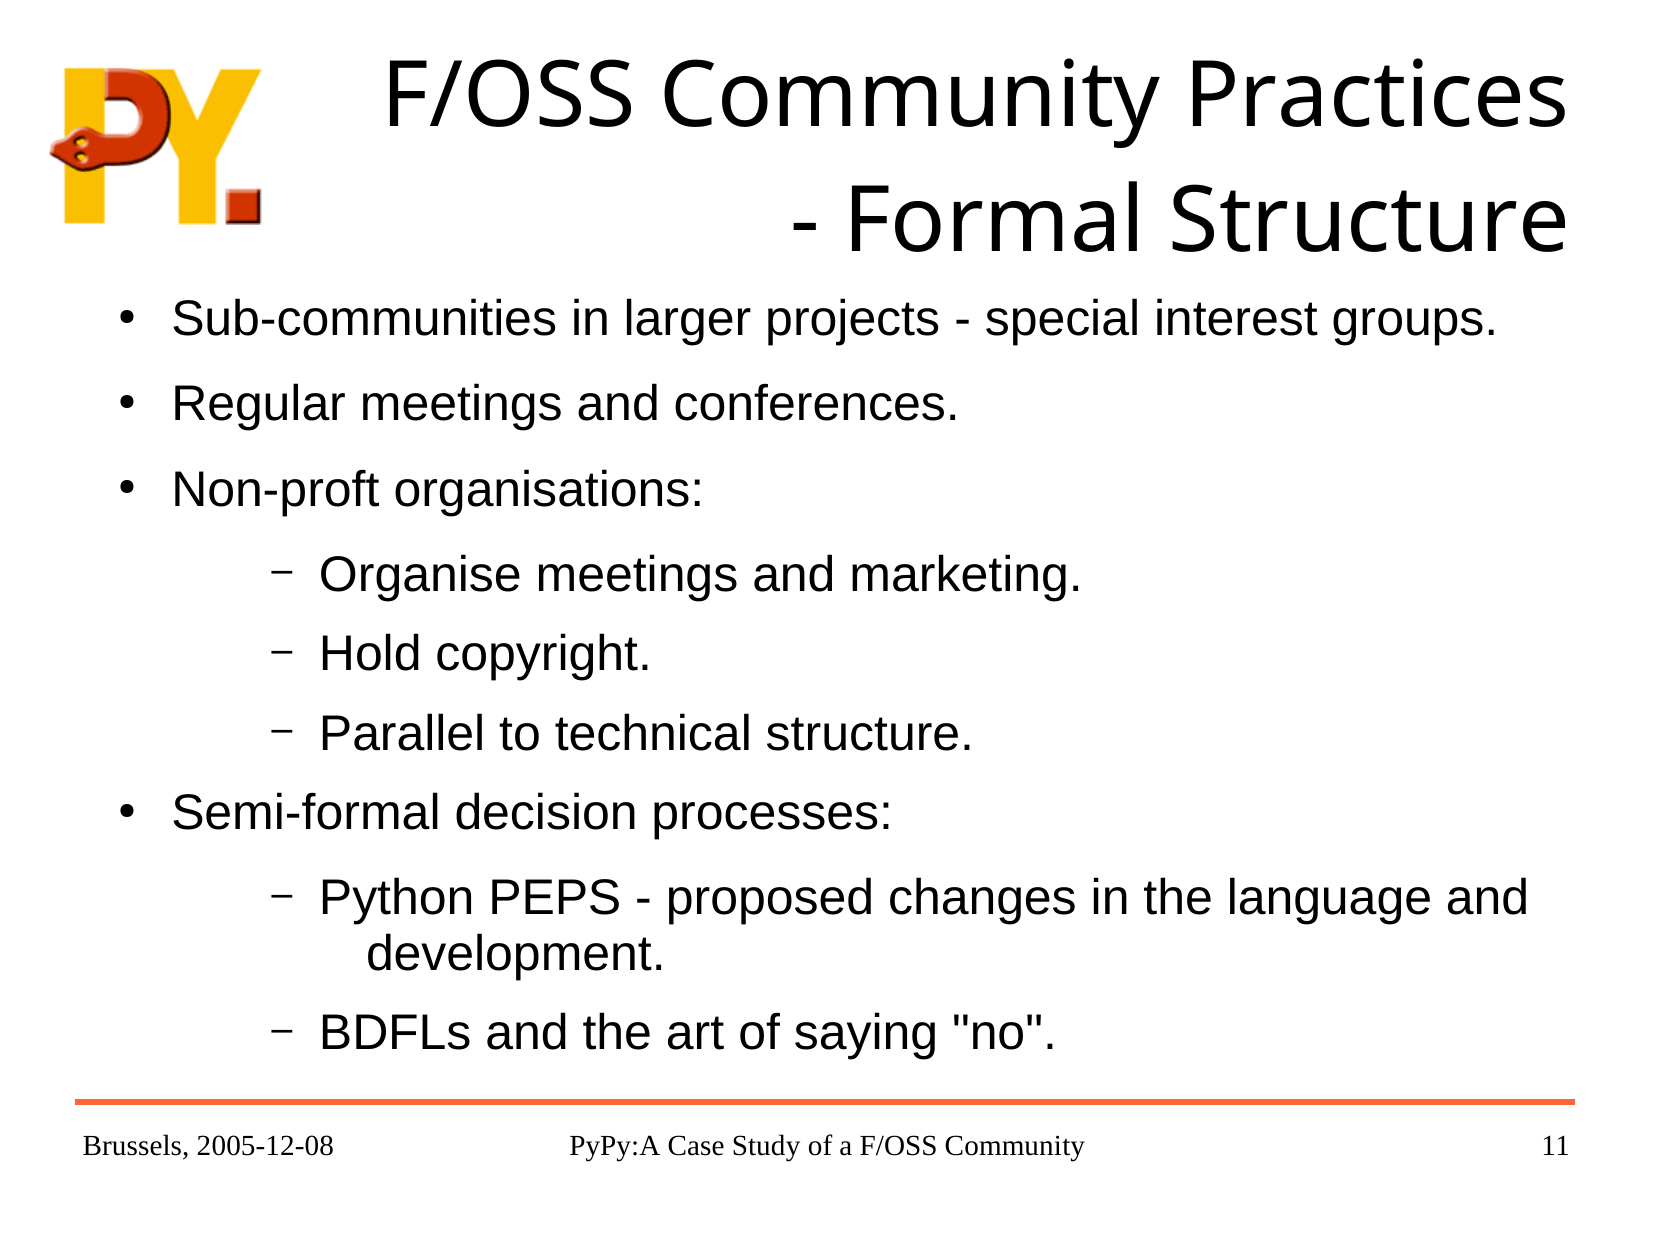

# F/OSS Community Practices - Formal Structure
Sub-communities in larger projects - special interest groups.
Regular meetings and conferences.
Non-proft organisations:
Organise meetings and marketing.
Hold copyright.
Parallel to technical structure.
Semi-formal decision processes:
Python PEPS - proposed changes in the language and development.
BDFLs and the art of saying "no".
Brussels, 2005-12-08
PyPy: A Case Study of a F/OSS Community
11